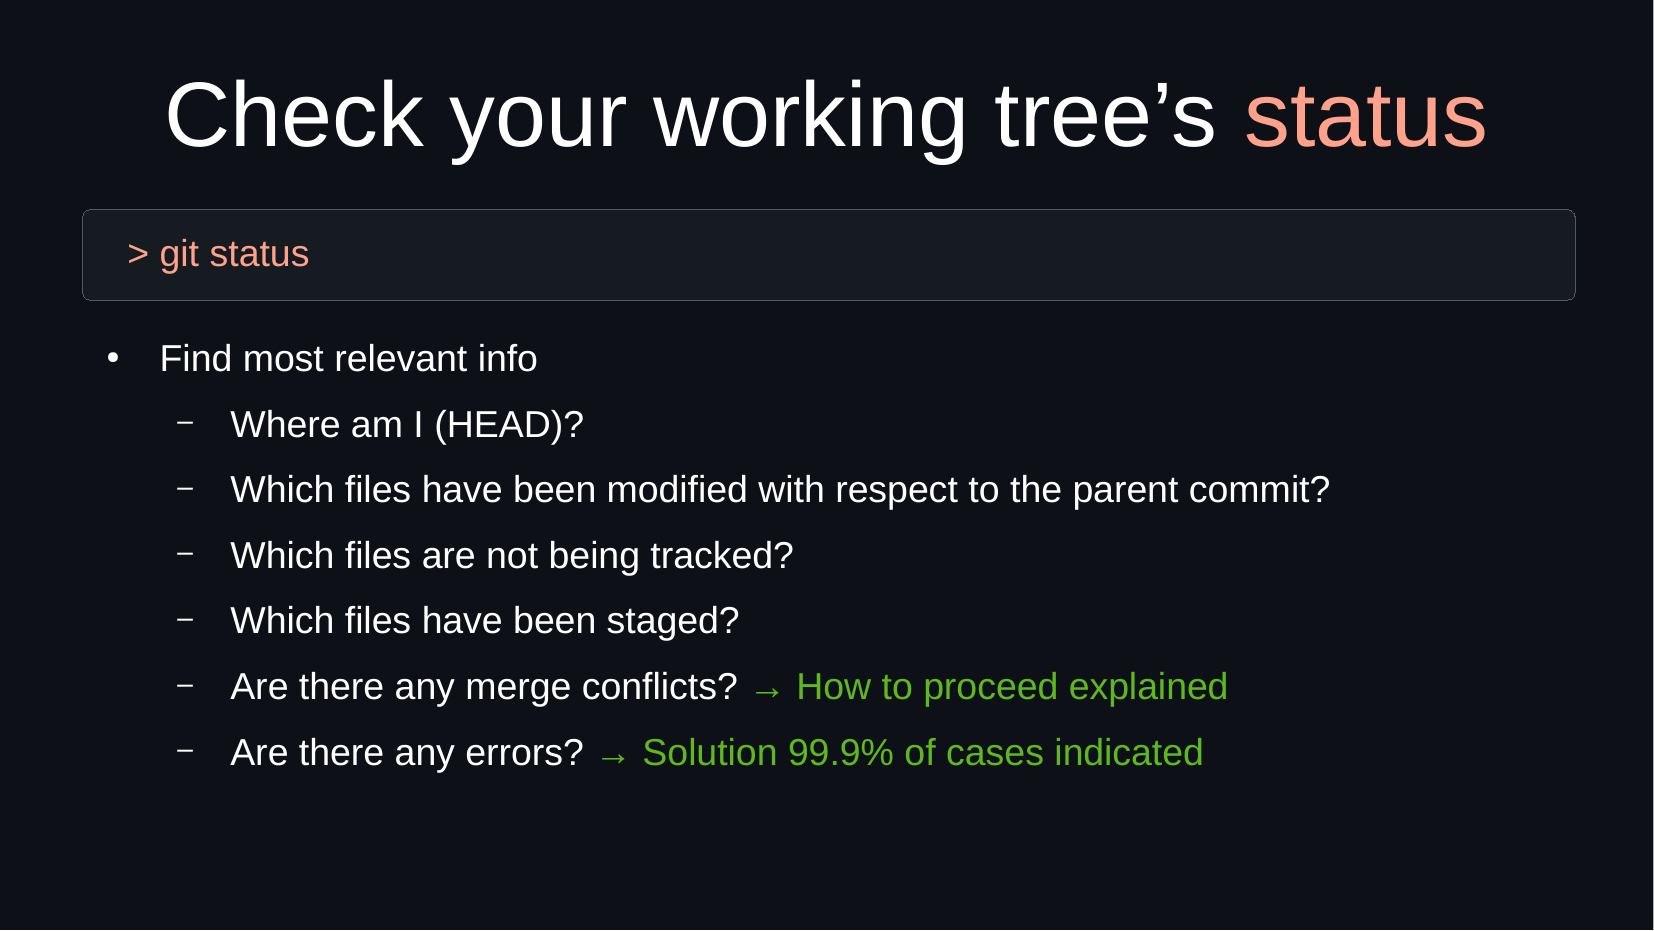

# Check your working tree’s status
> git status
Find most relevant info
Where am I (HEAD)?
Which files have been modified with respect to the parent commit?
Which files are not being tracked?
Which files have been staged?
Are there any merge conflicts? → How to proceed explained
Are there any errors? → Solution 99.9% of cases indicated